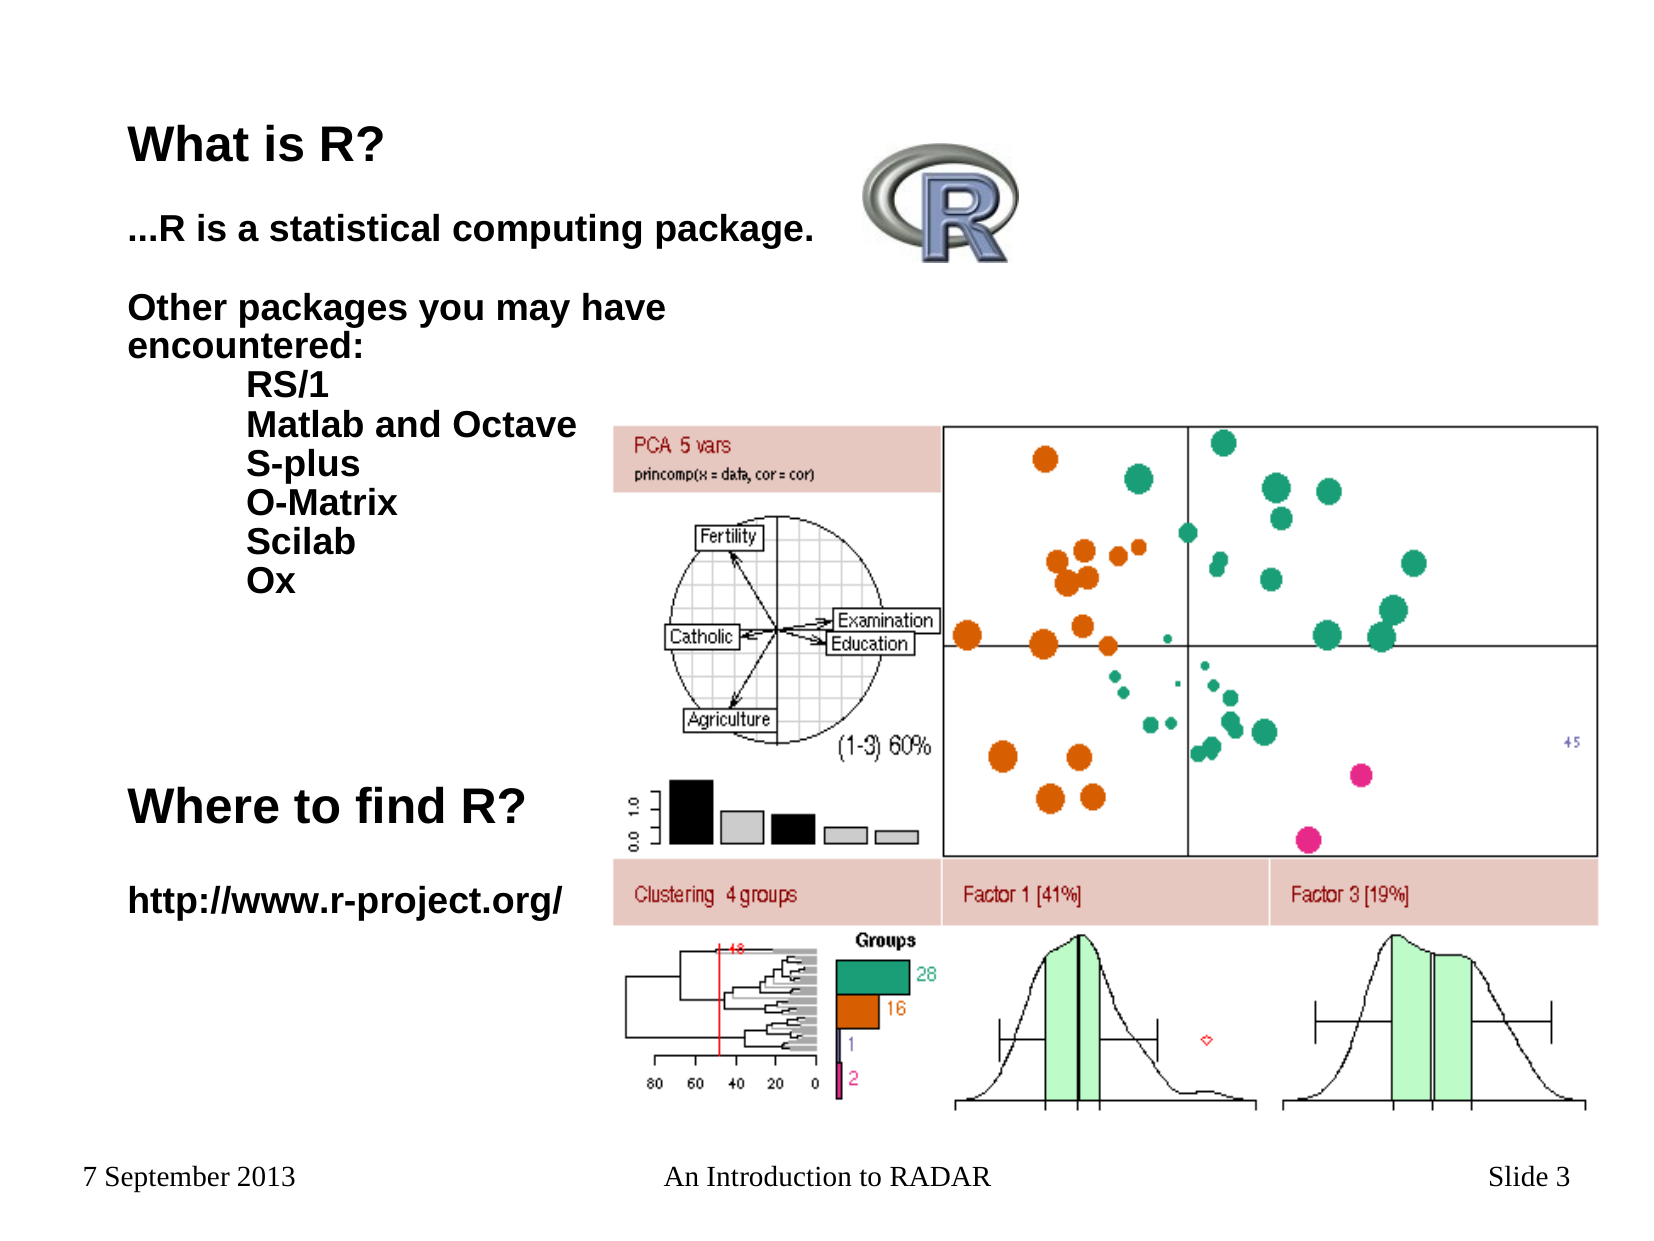

What is R?
...R is a statistical computing package.
Other packages you may have encountered:
	RS/1
	Matlab and Octave
	S-plus
	O-Matrix
	Scilab
	Ox
Where to find R?
http://www.r-project.org/
3